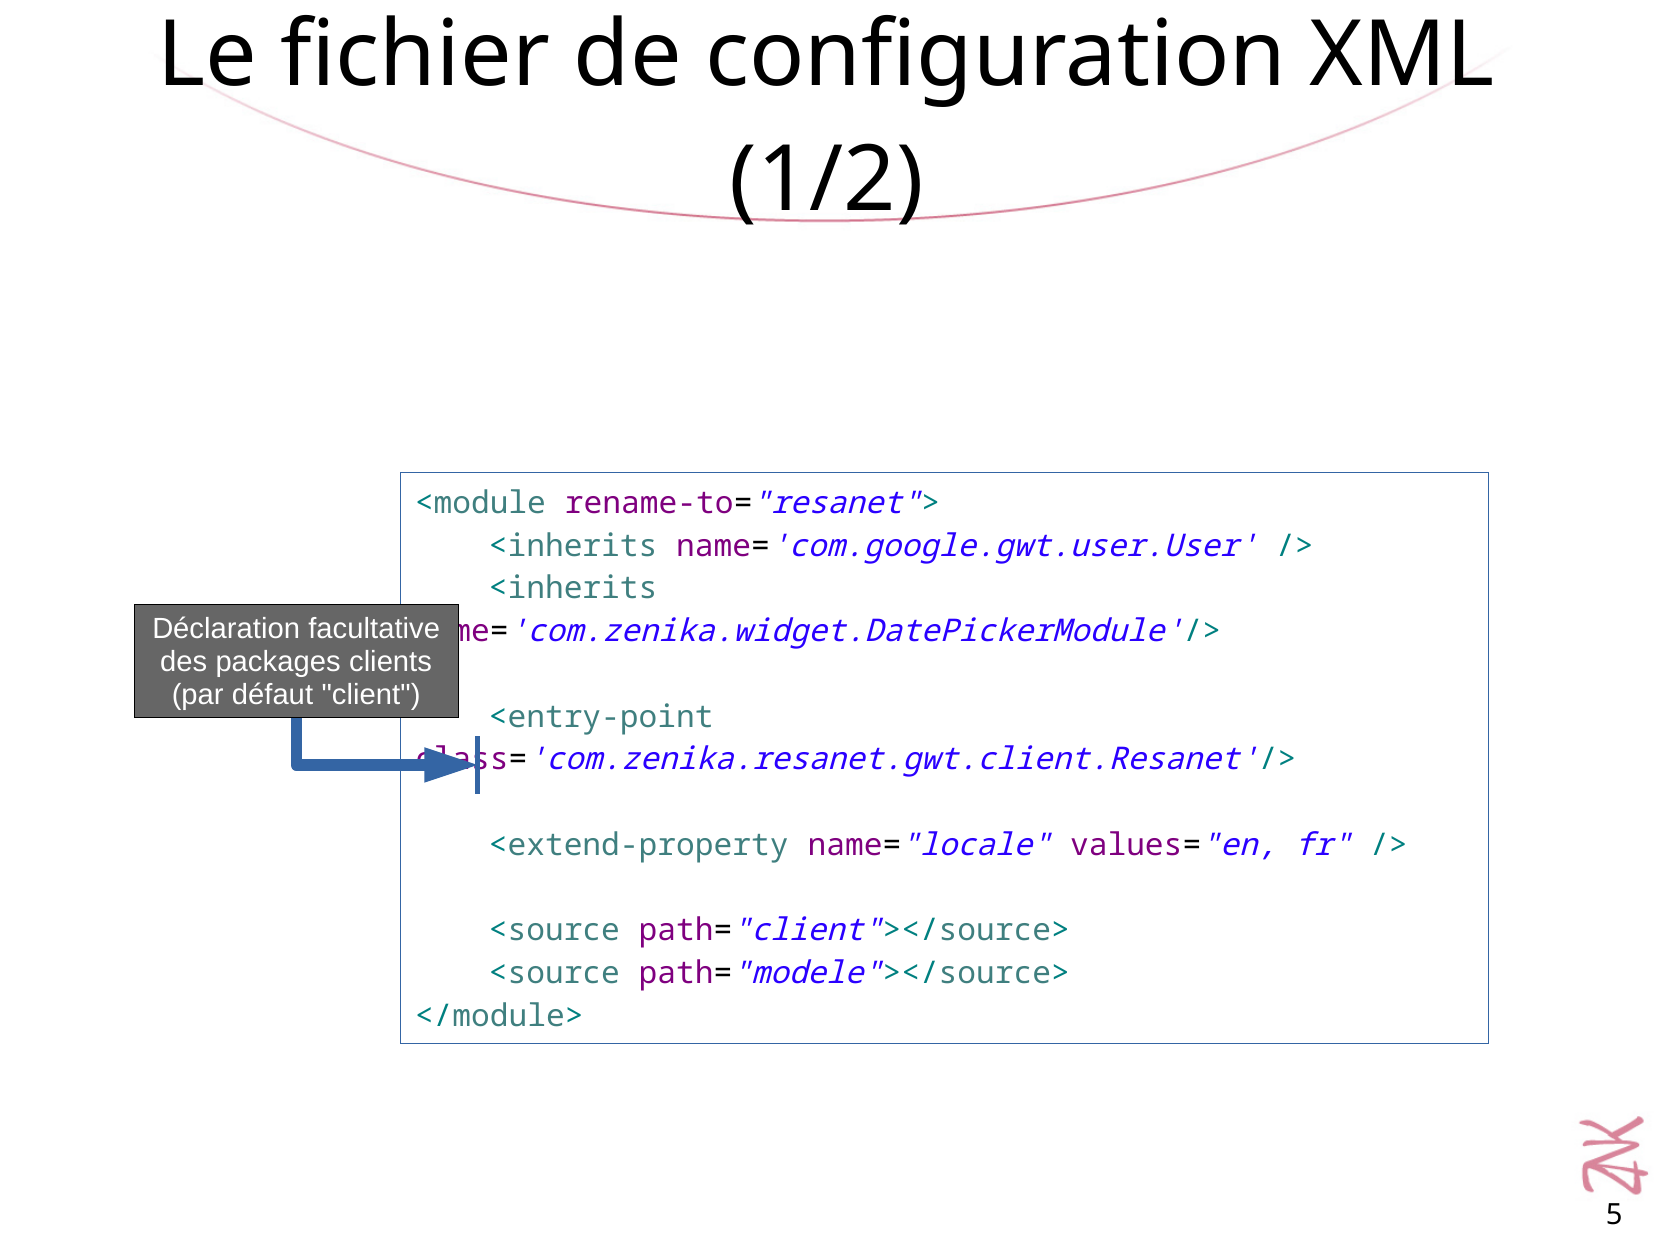

# Le fichier de configuration XML (1/2)
<module rename-to="resanet">
	<inherits name='com.google.gwt.user.User' />
	<inherits name='com.zenika.widget.DatePickerModule'/>
	<entry-point class='com.zenika.resanet.gwt.client.Resanet'/>
	<extend-property name="locale" values="en, fr" />
	<source path="client"></source>
	<source path="modele"></source>
</module>
Déclaration facultative des packages clients (par défaut "client")
5